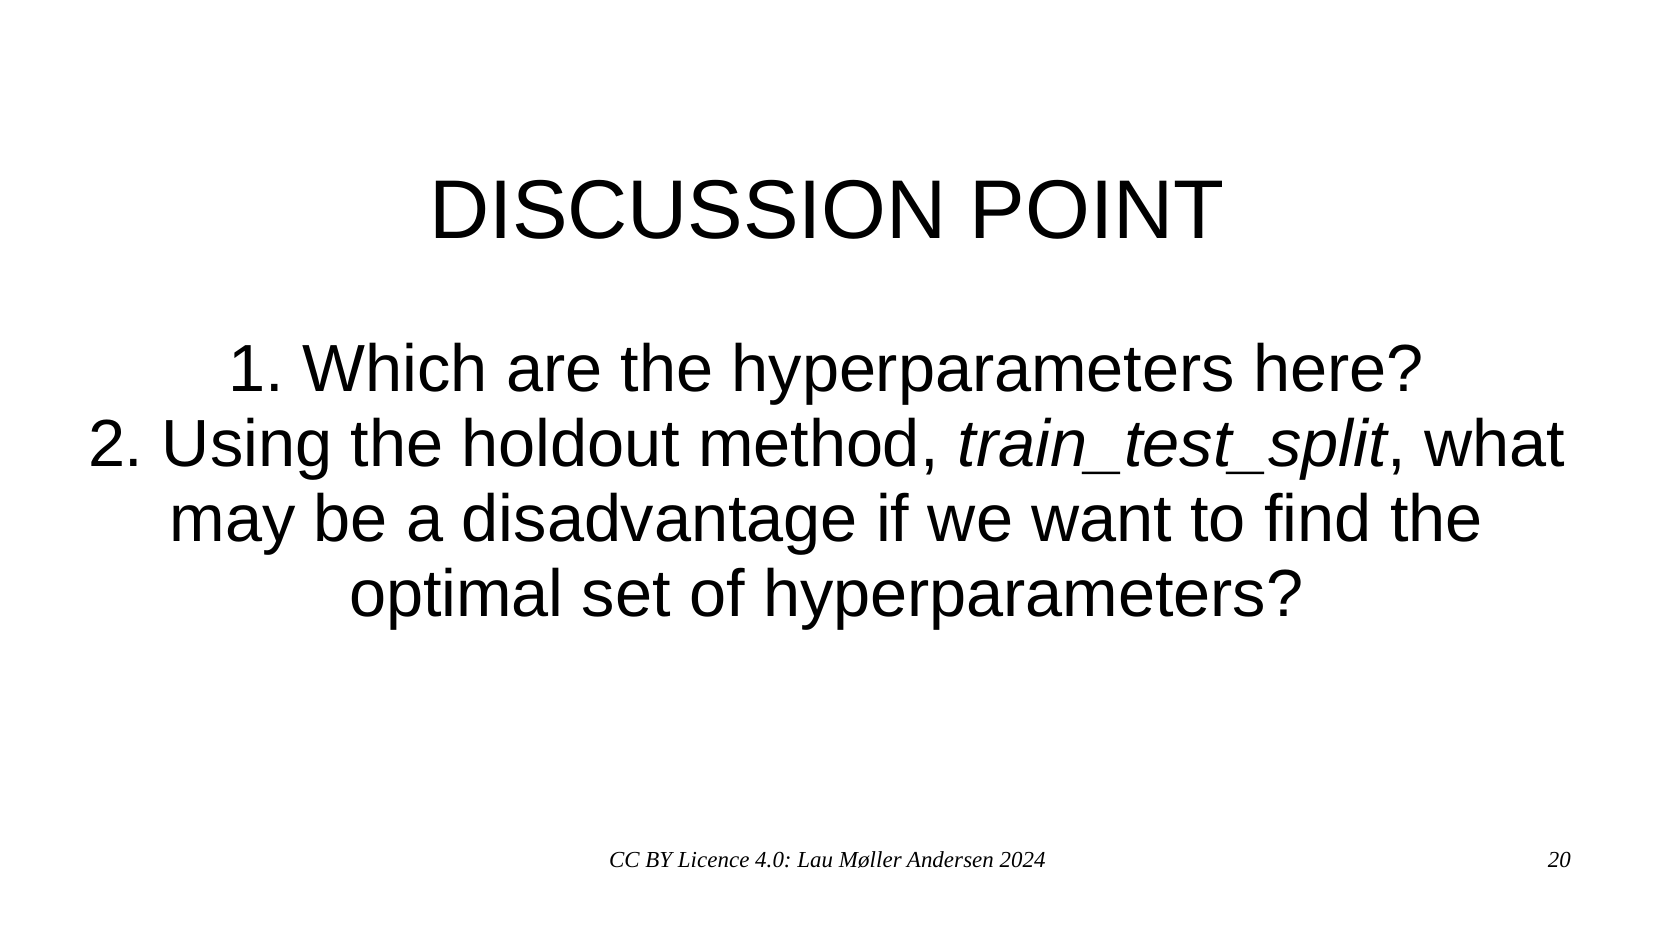

# DISCUSSION POINT
1. Which are the hyperparameters here?
2. Using the holdout method, train_test_split, what may be a disadvantage if we want to find the optimal set of hyperparameters?
CC BY Licence 4.0: Lau Møller Andersen 2024
20